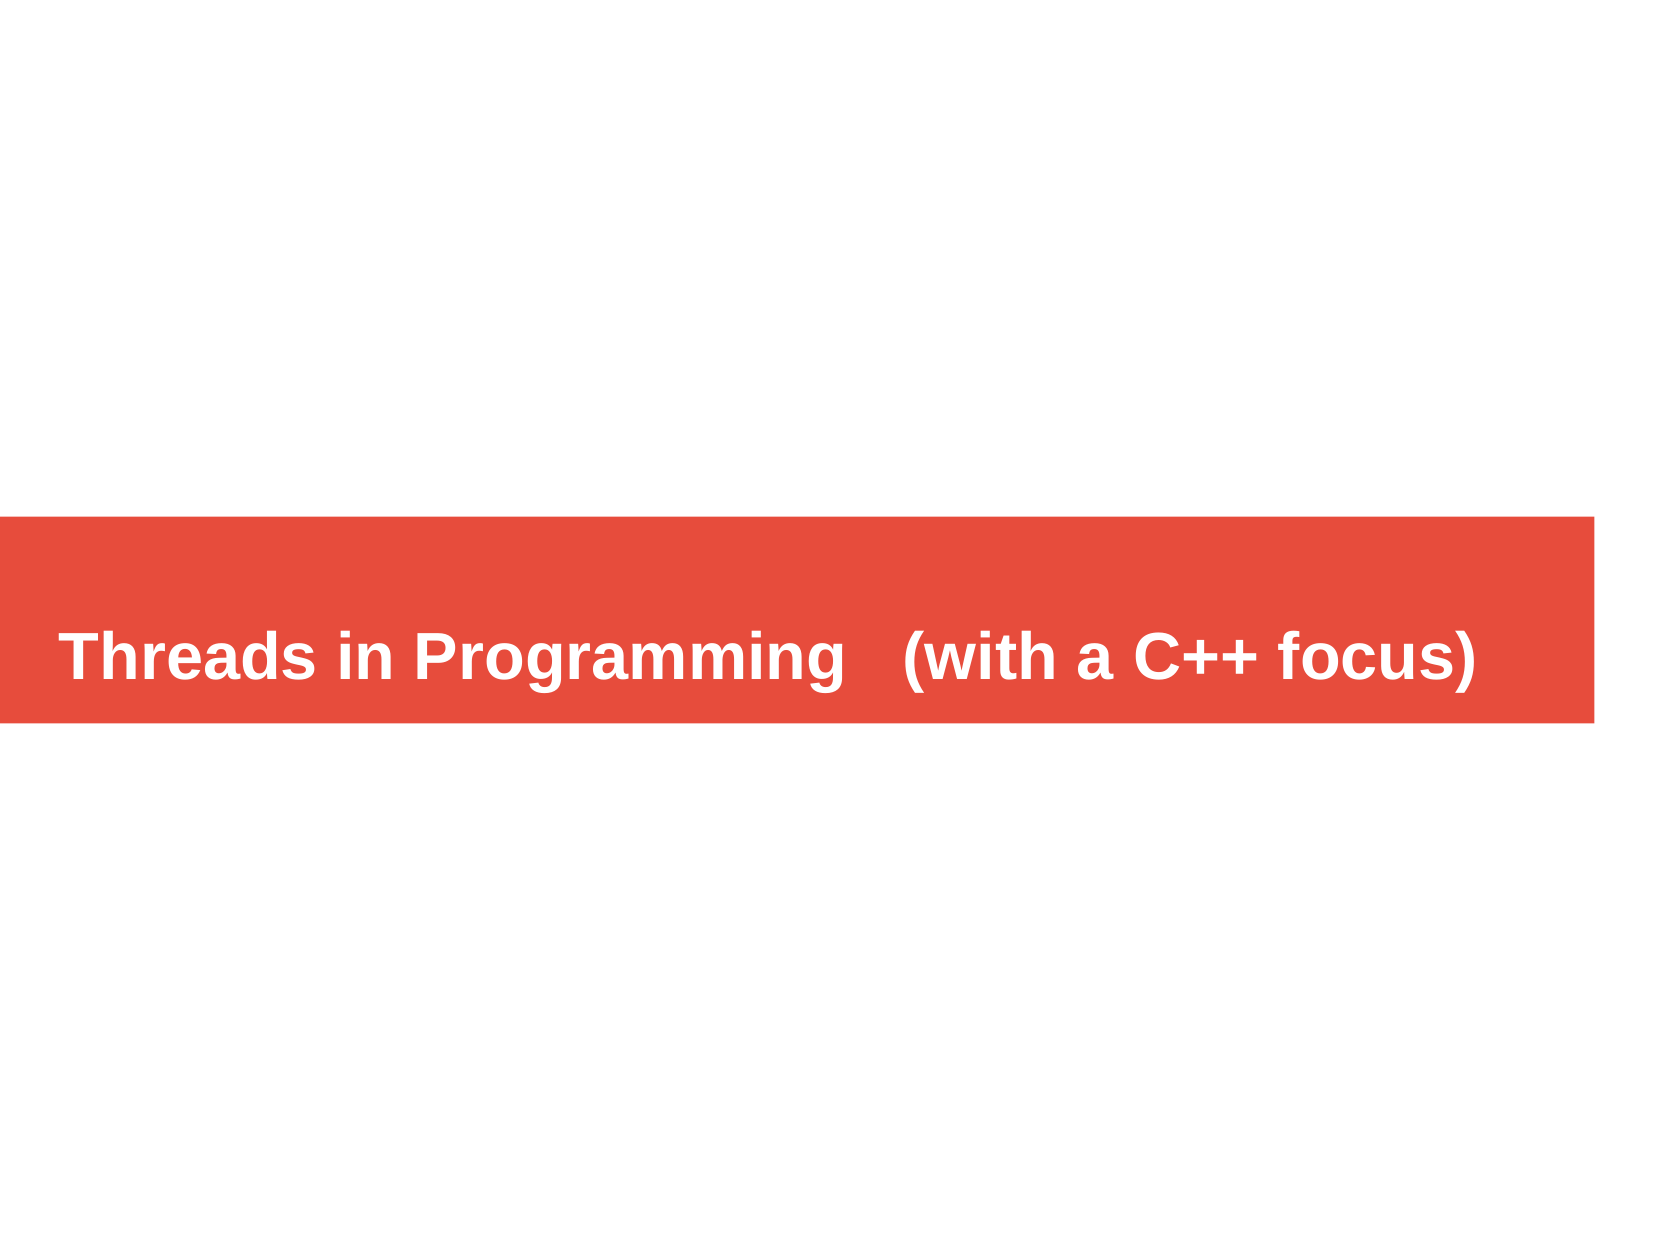

# Threads in Programming (with a C++ focus)